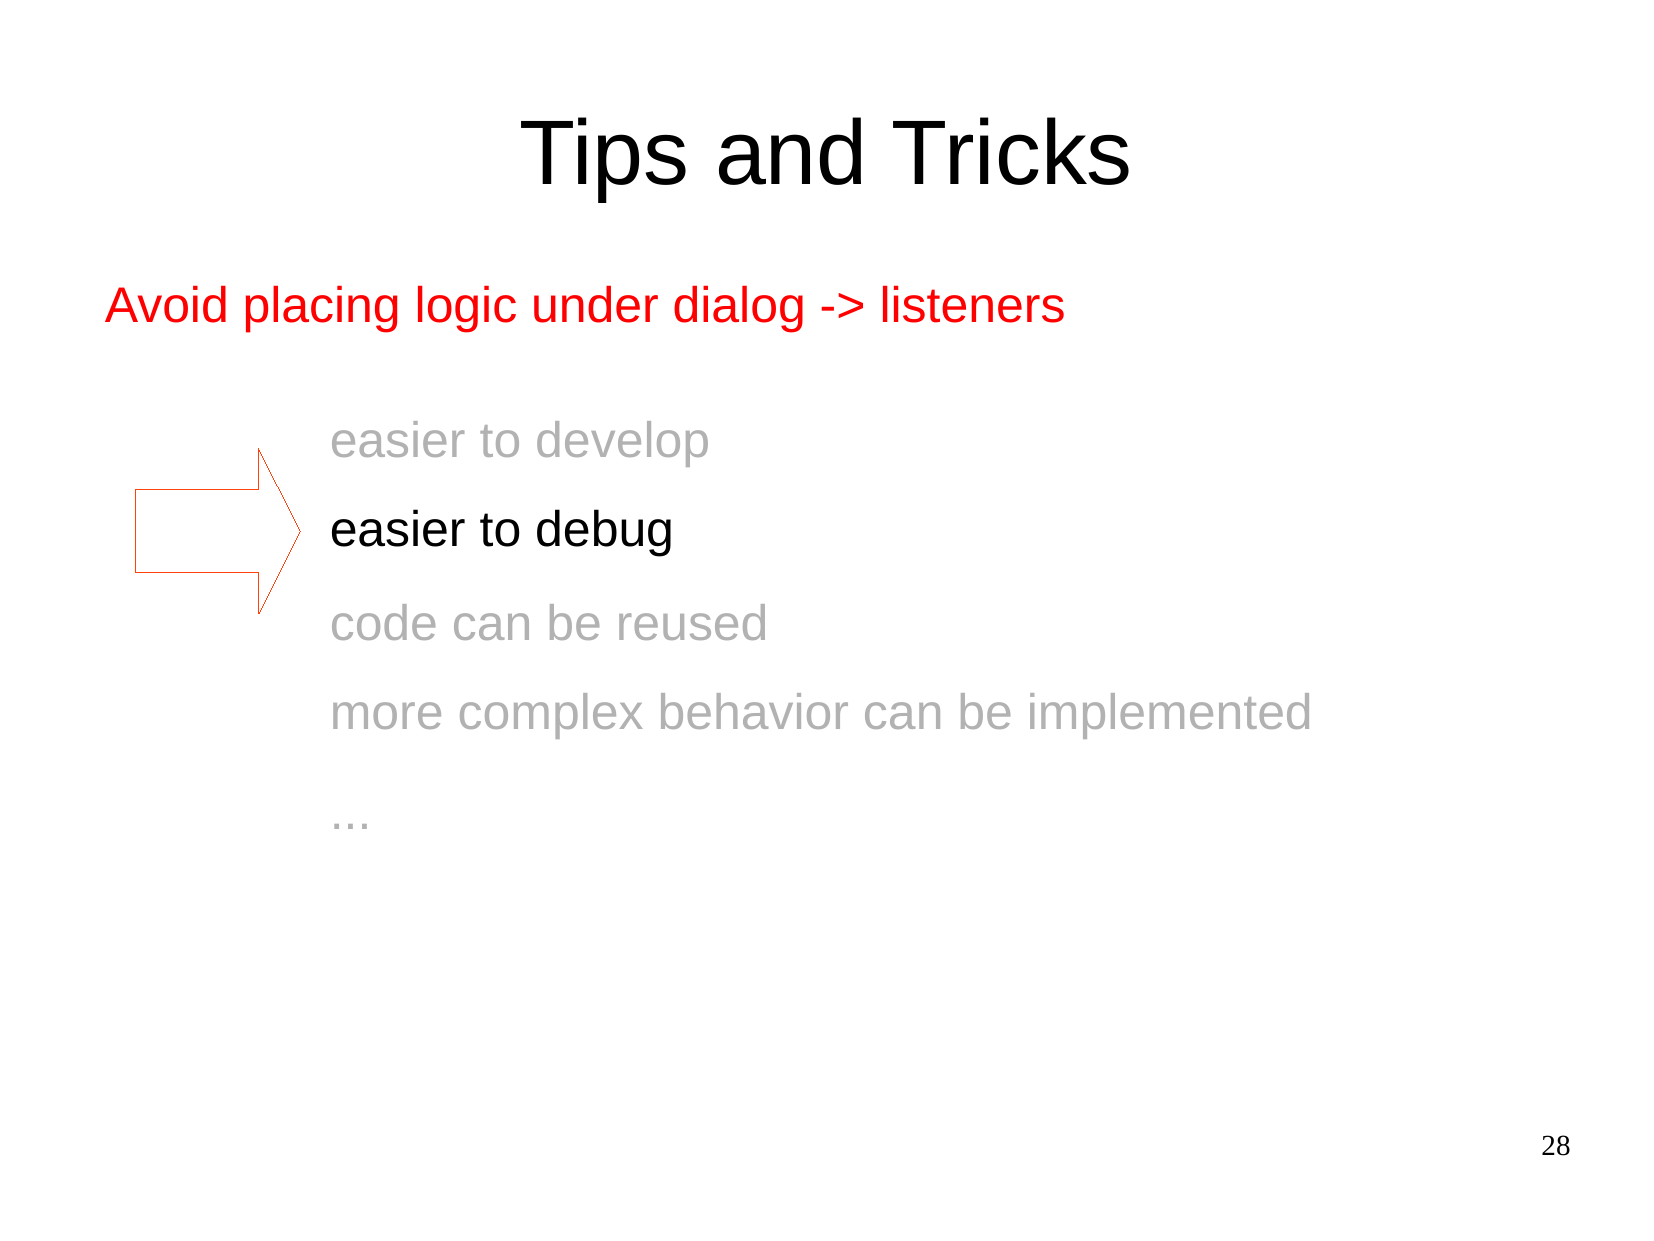

# Tips and Tricks
Avoid placing logic under dialog -> listeners
easier to develop
easier to debug
code can be reused
more complex behavior can be implemented
...
28